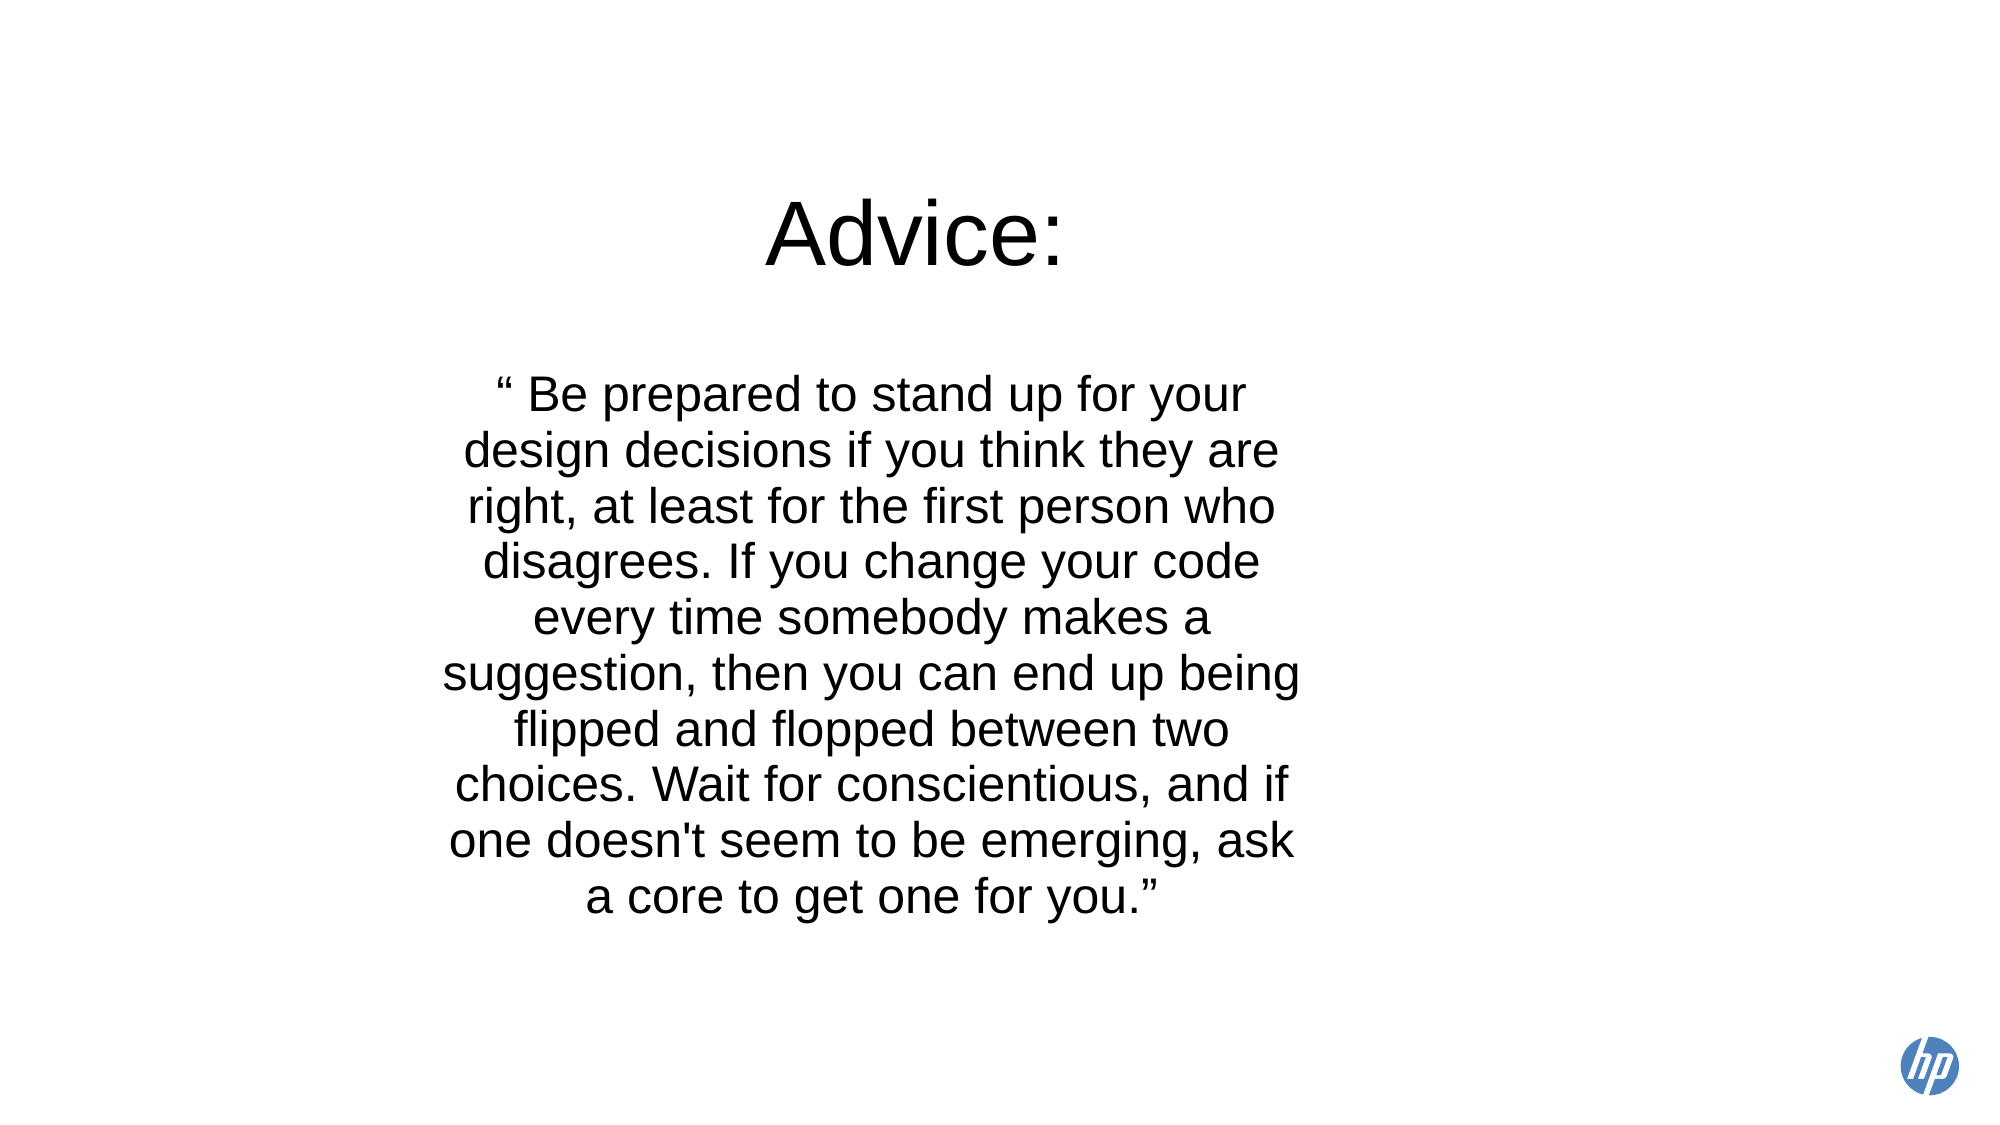

# Advice:
“ Be prepared to stand up for your design decisions if you think they are right, at least for the first person who disagrees. If you change your code every time somebody makes a suggestion, then you can end up being flipped and flopped between two choices. Wait for conscientious, and if one doesn't seem to be emerging, ask a core to get one for you.”